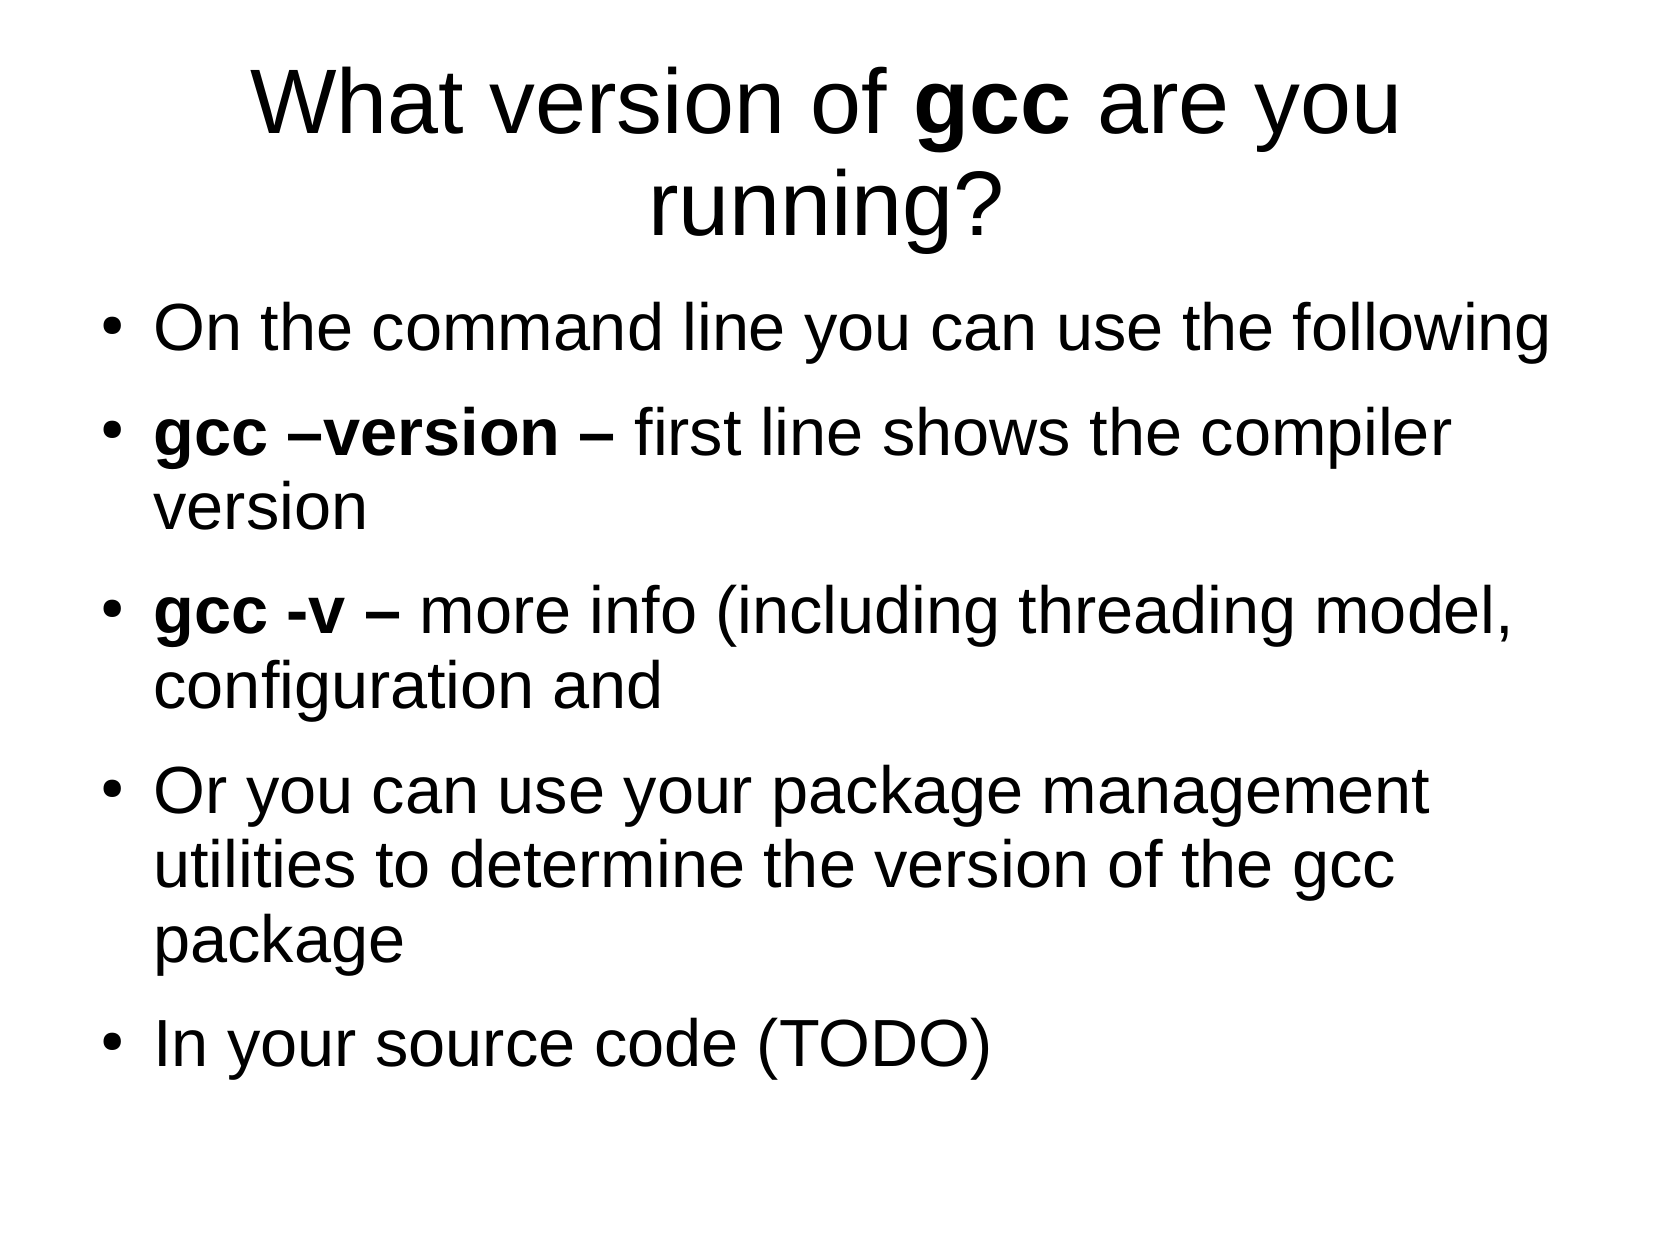

# What version of gcc are you running?
On the command line you can use the following
gcc –version – first line shows the compiler version
gcc -v – more info (including threading model, configuration and
Or you can use your package management utilities to determine the version of the gcc package
In your source code (TODO)